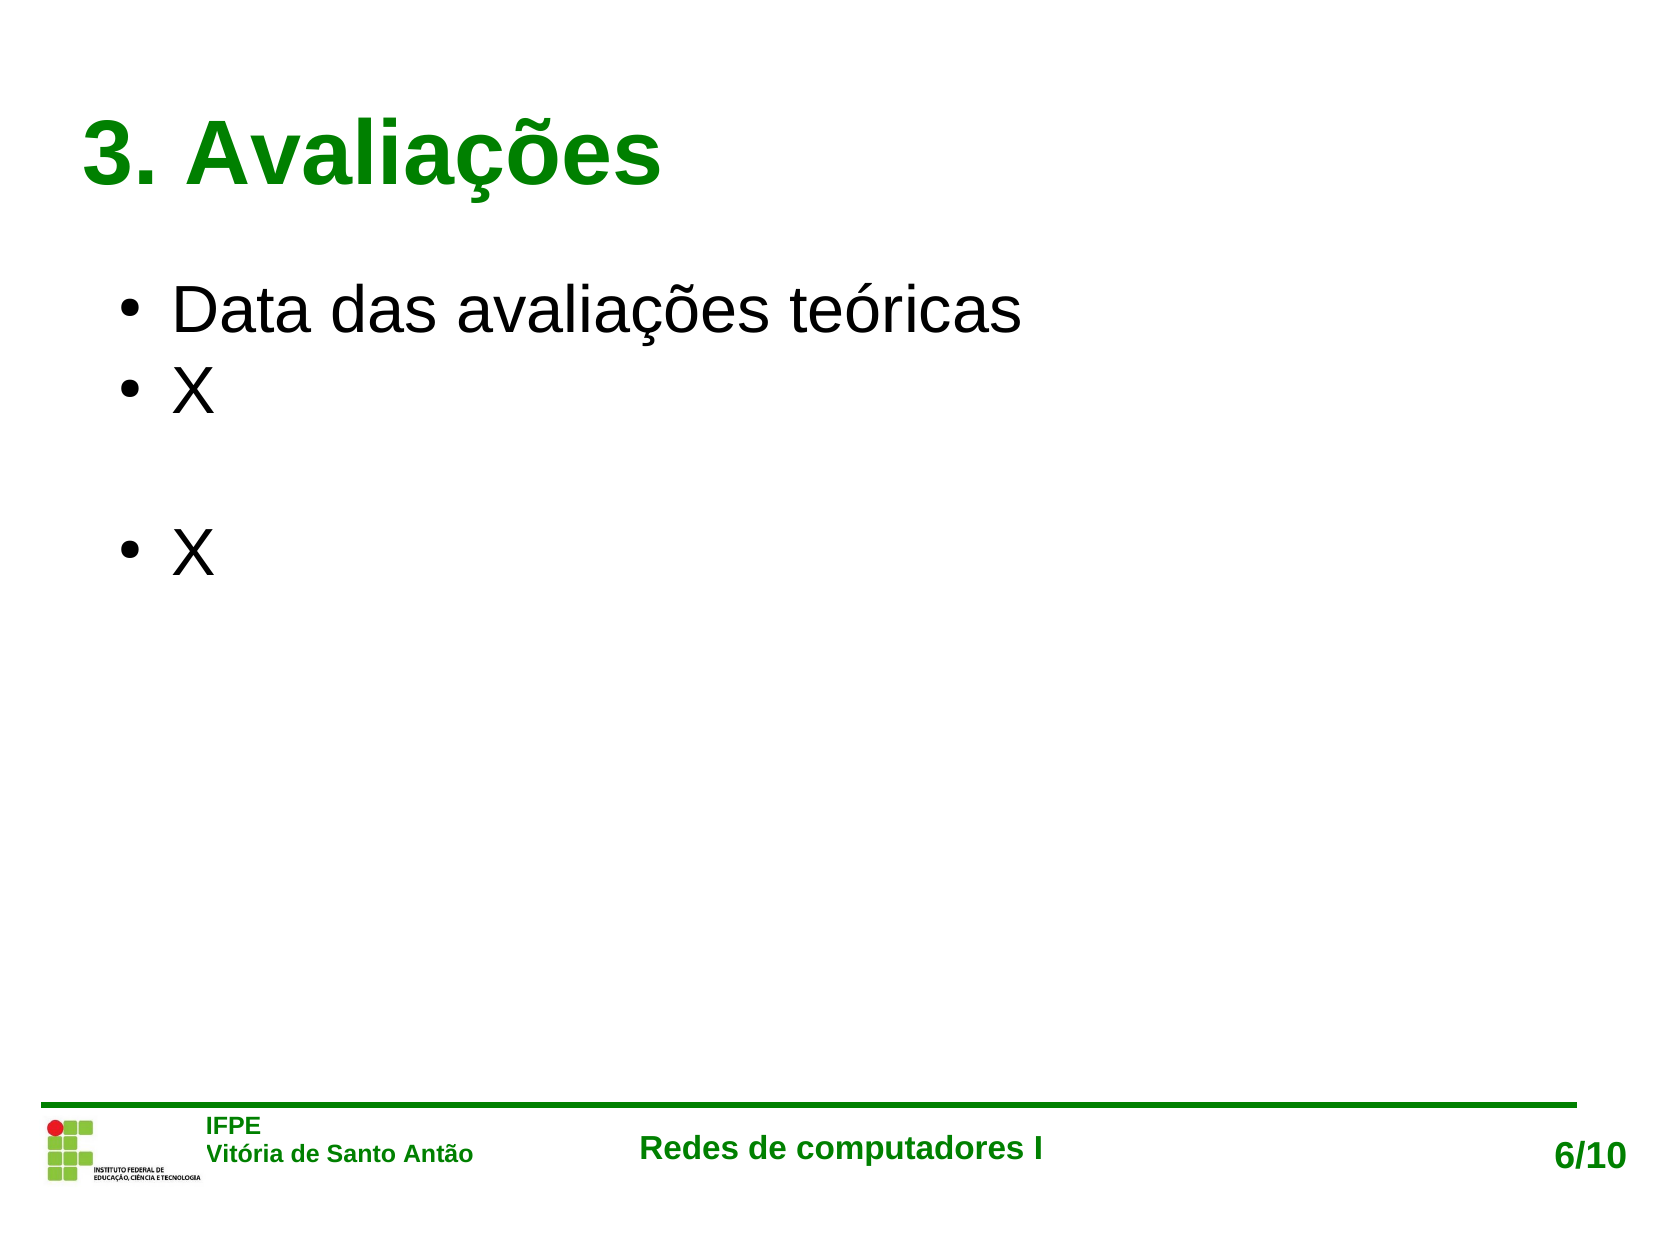

# 3. Avaliações
Data das avaliações teóricas
X
X